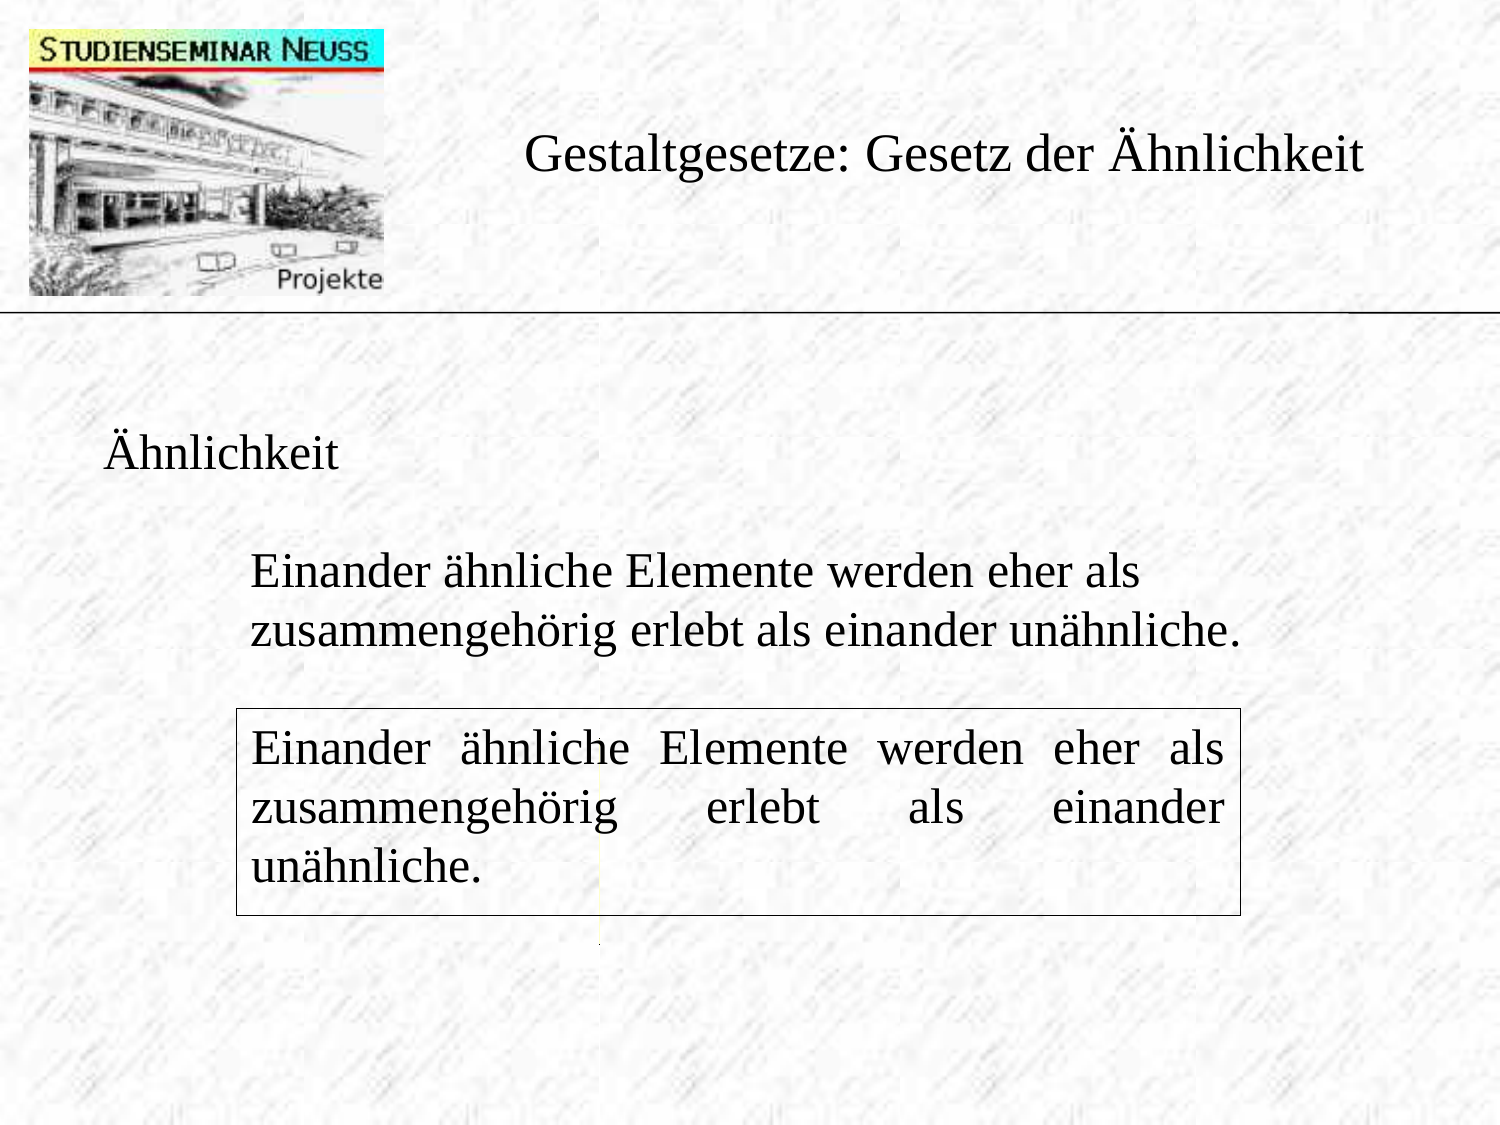

Gestaltgesetze: Gesetz der Ähnlichkeit
Ähnlichkeit
		Einander ähnliche Elemente werden eher als 						zusammengehörig erlebt als einander unähnliche.
Einander ähnliche Elemente werden eher als zusammengehörig erlebt als einander unähnliche.